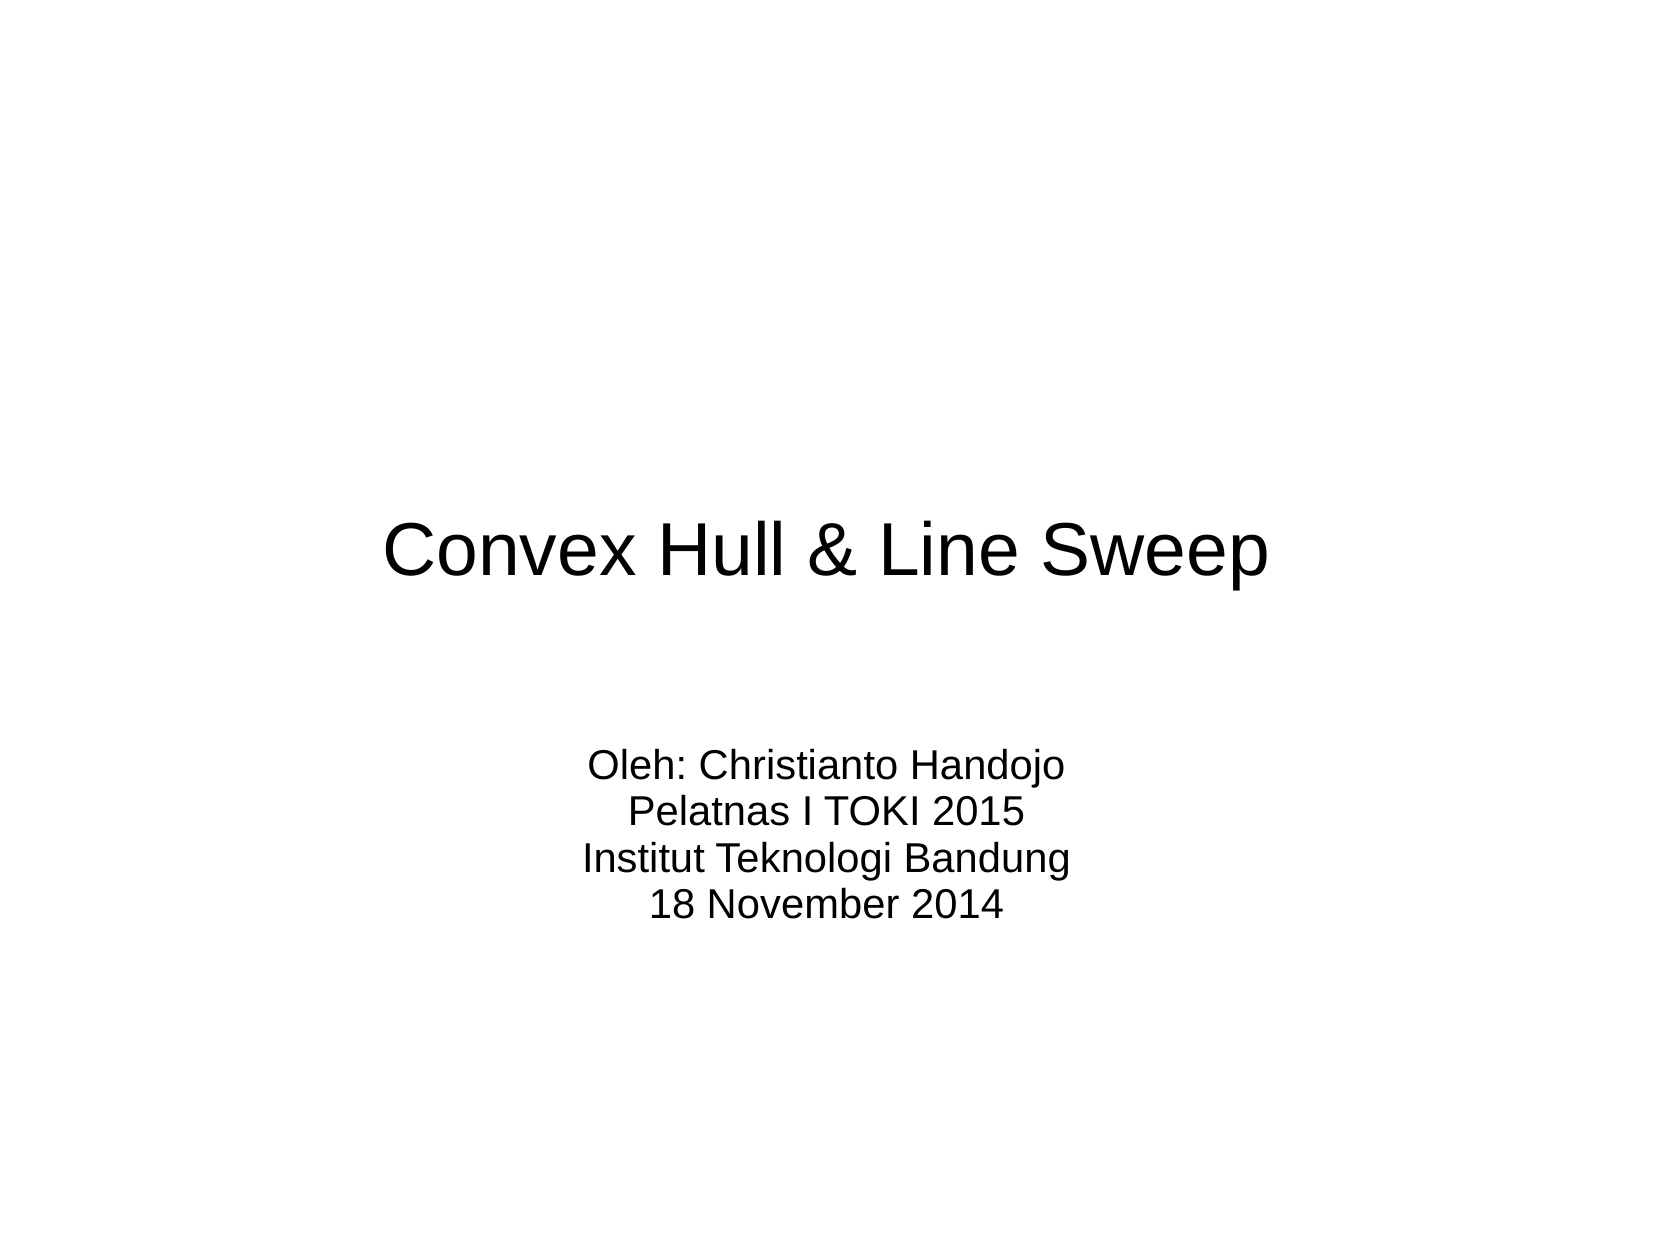

# Convex Hull & Line Sweep
Oleh: Christianto Handojo
Pelatnas I TOKI 2015
Institut Teknologi Bandung
18 November 2014